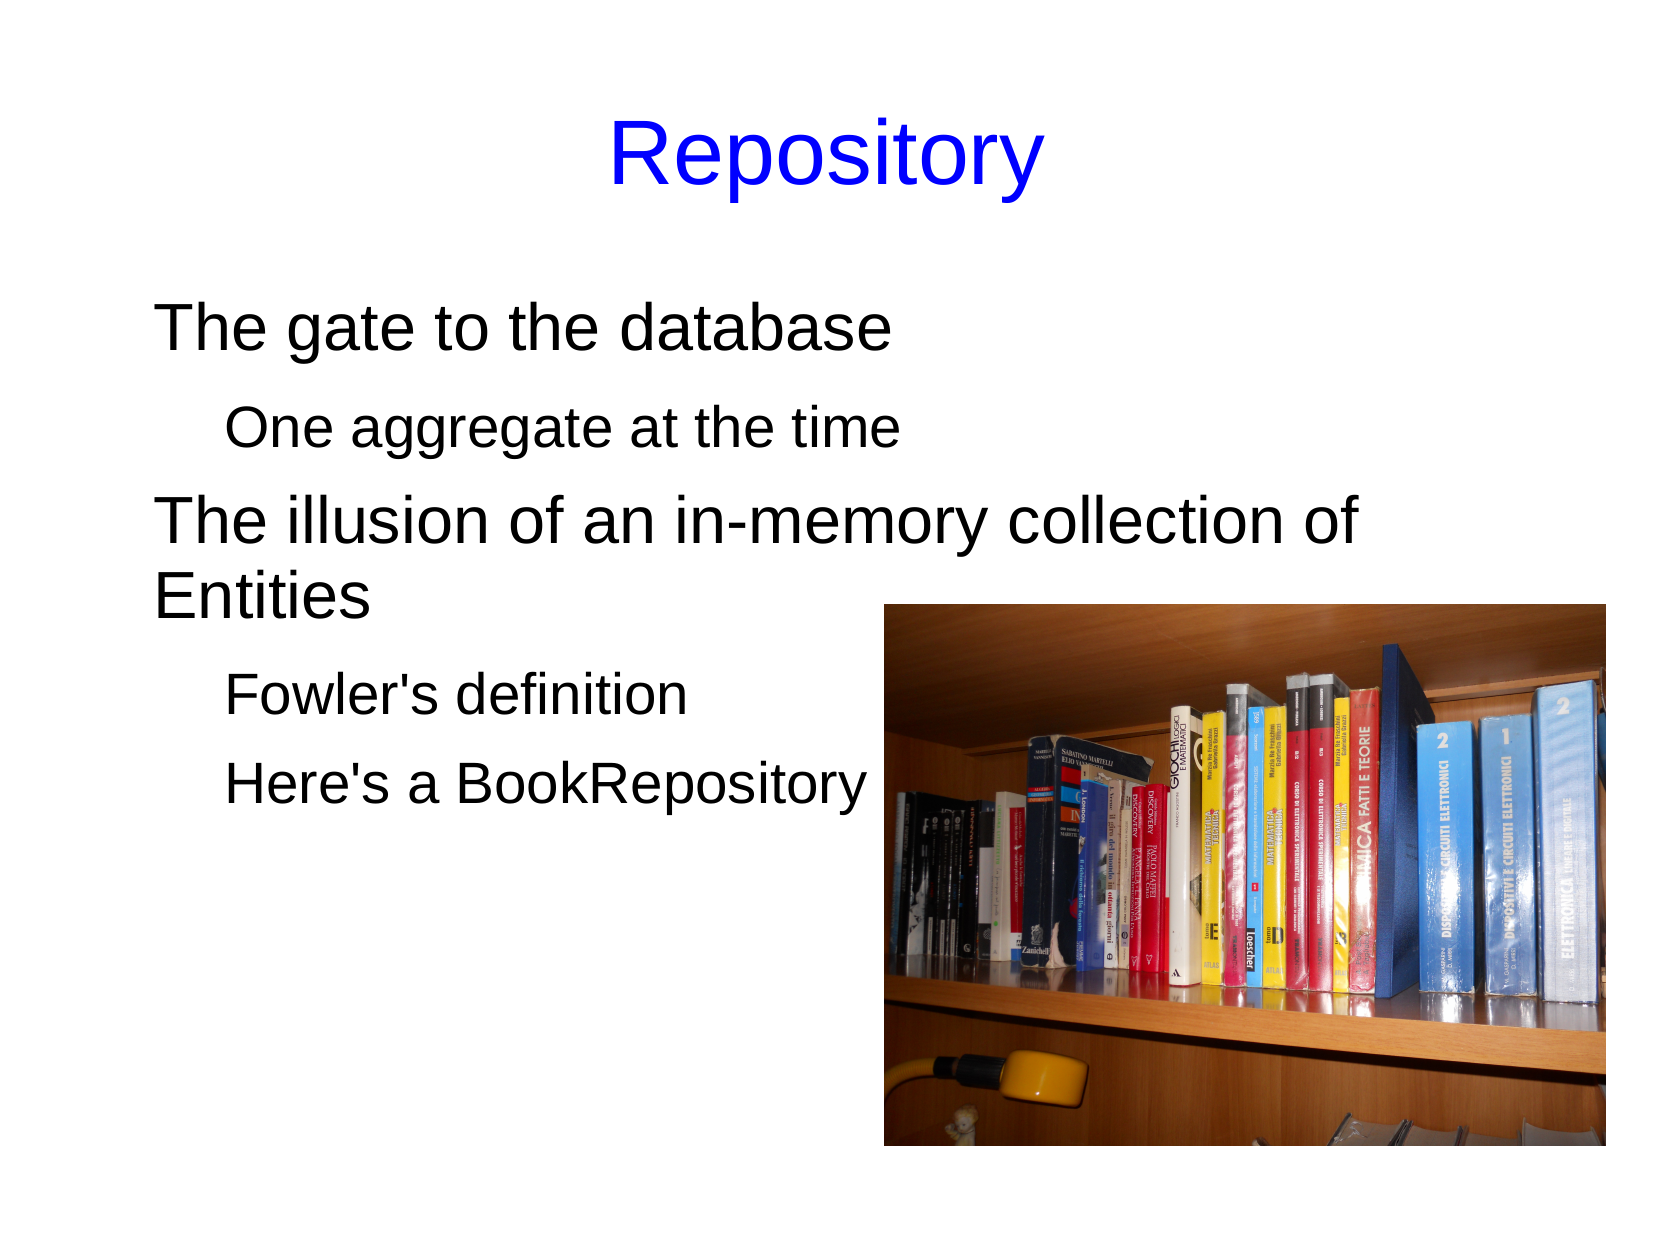

# Repository
The gate to the database
One aggregate at the time
The illusion of an in-memory collection of Entities
Fowler's definition
Here's a BookRepository